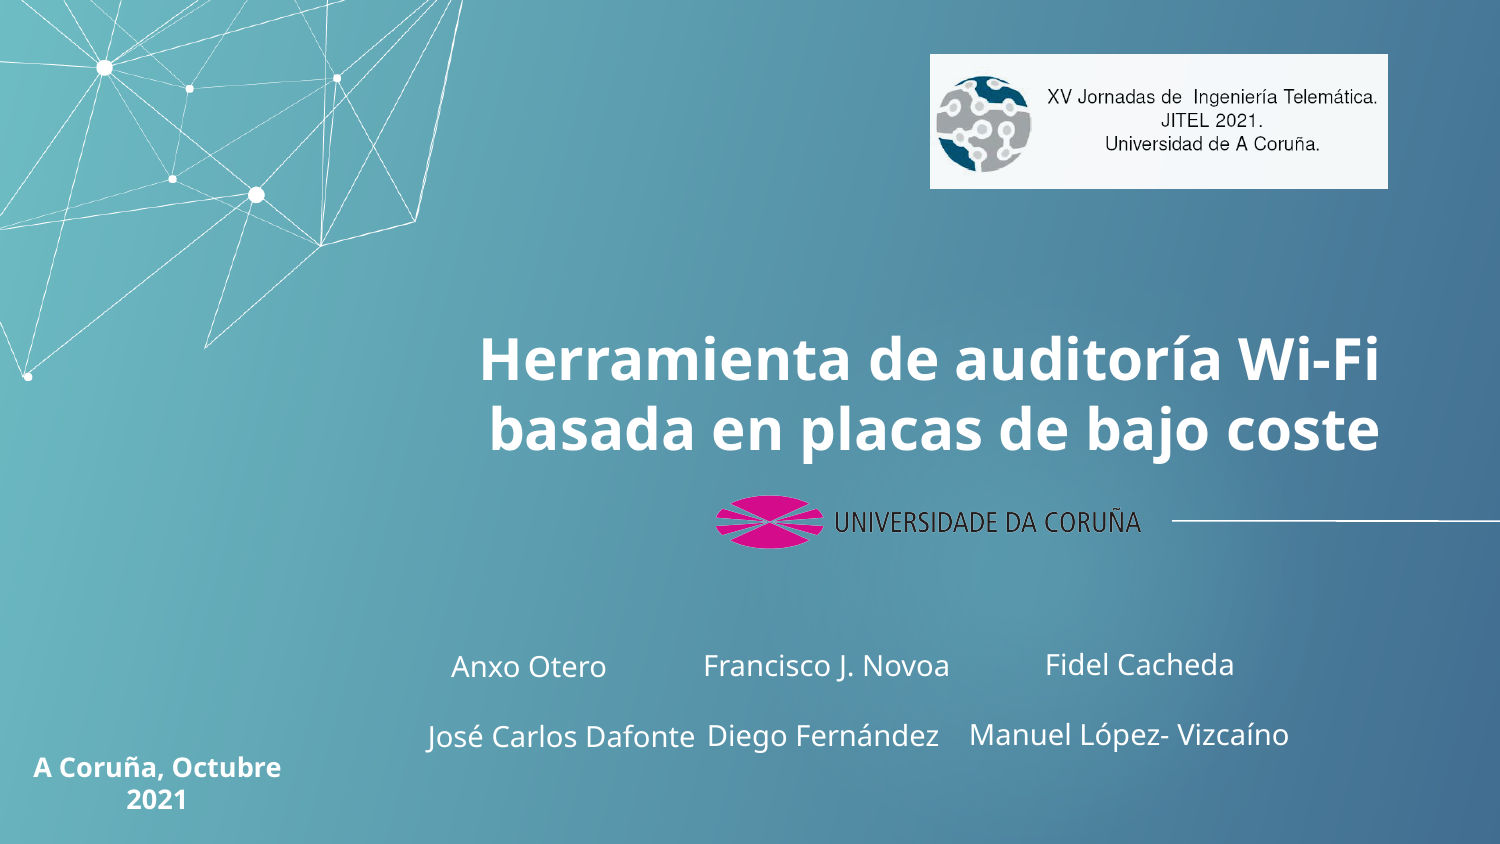

# Herramienta de auditoría Wi-Fi basada en placas de bajo coste
Anxo Otero
José Carlos Dafonte
Francisco J. Novoa
Diego Fernández
 Fidel Cacheda
Manuel López- Vizcaíno
A Coruña, Octubre 2021